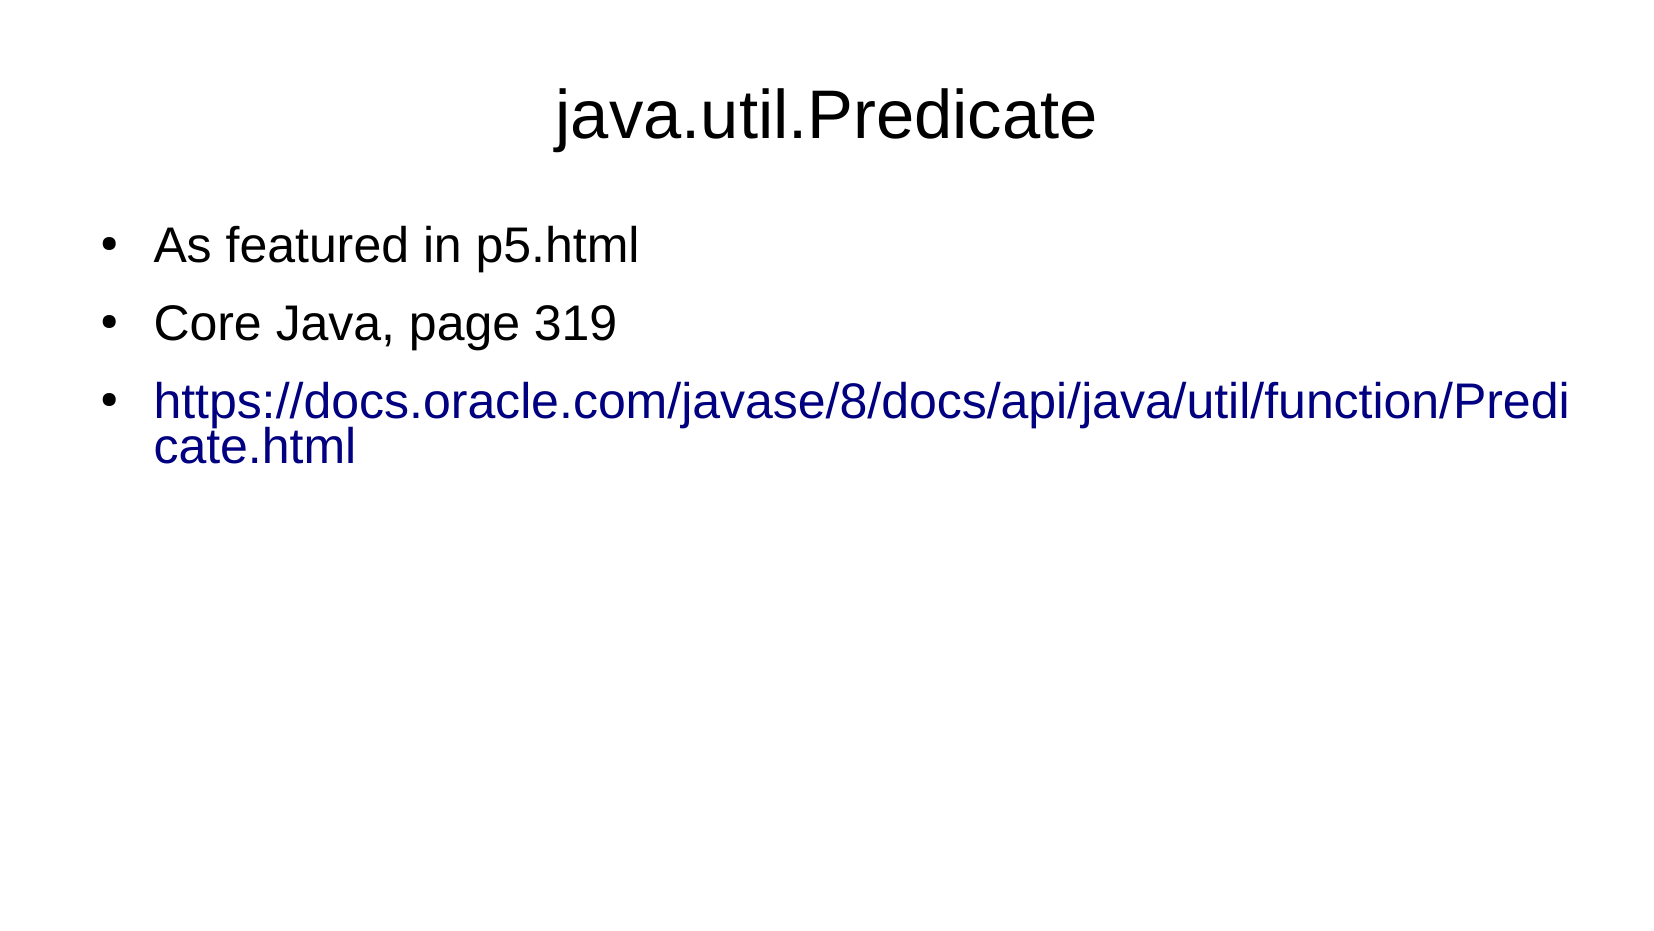

# java.util.Predicate
As featured in p5.html
Core Java, page 319
https://docs.oracle.com/javase/8/docs/api/java/util/function/Predicate.html